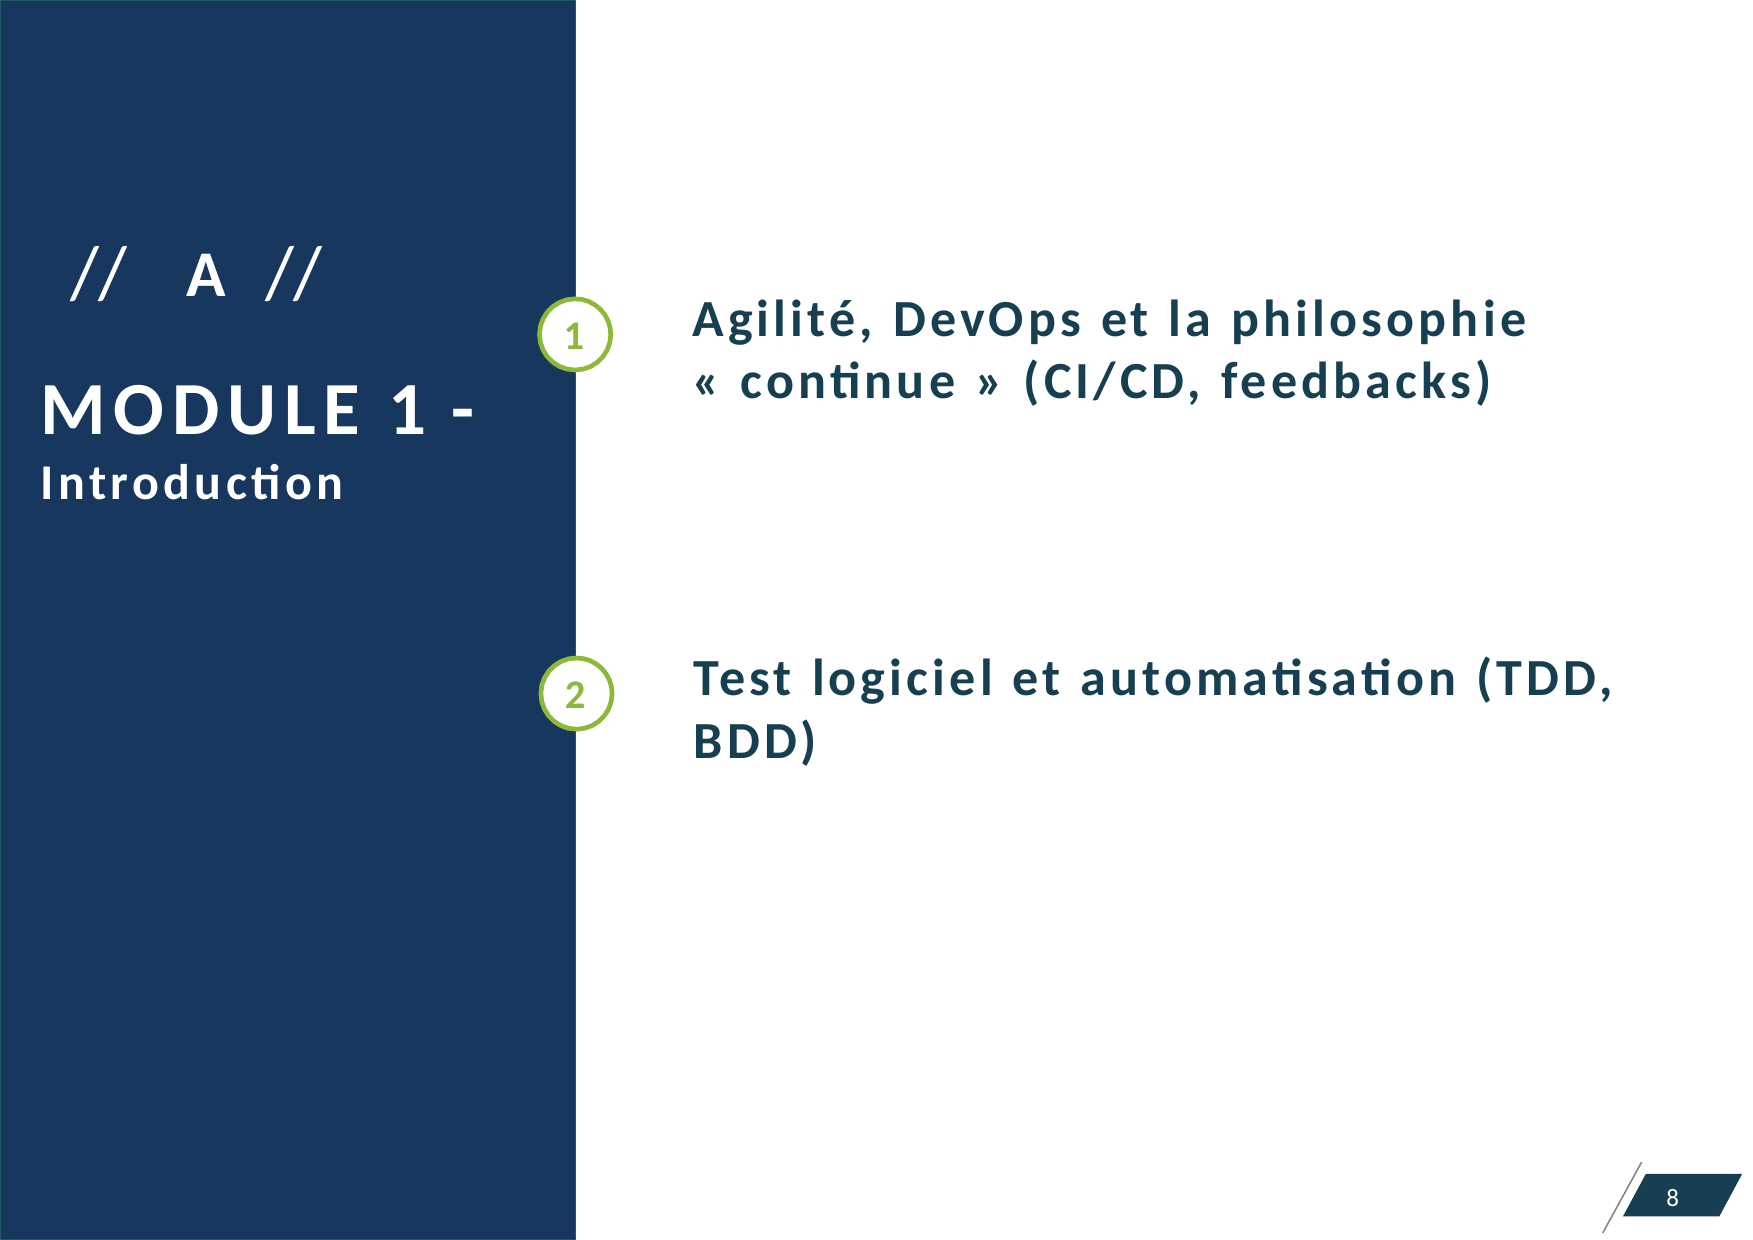

//	A	//
MODULE 1 -
Introduction
Agilité, DevOps et la philosophie « continue » (CI/CD, feedbacks)
1
Test logiciel et automatisation (TDD, BDD)
2